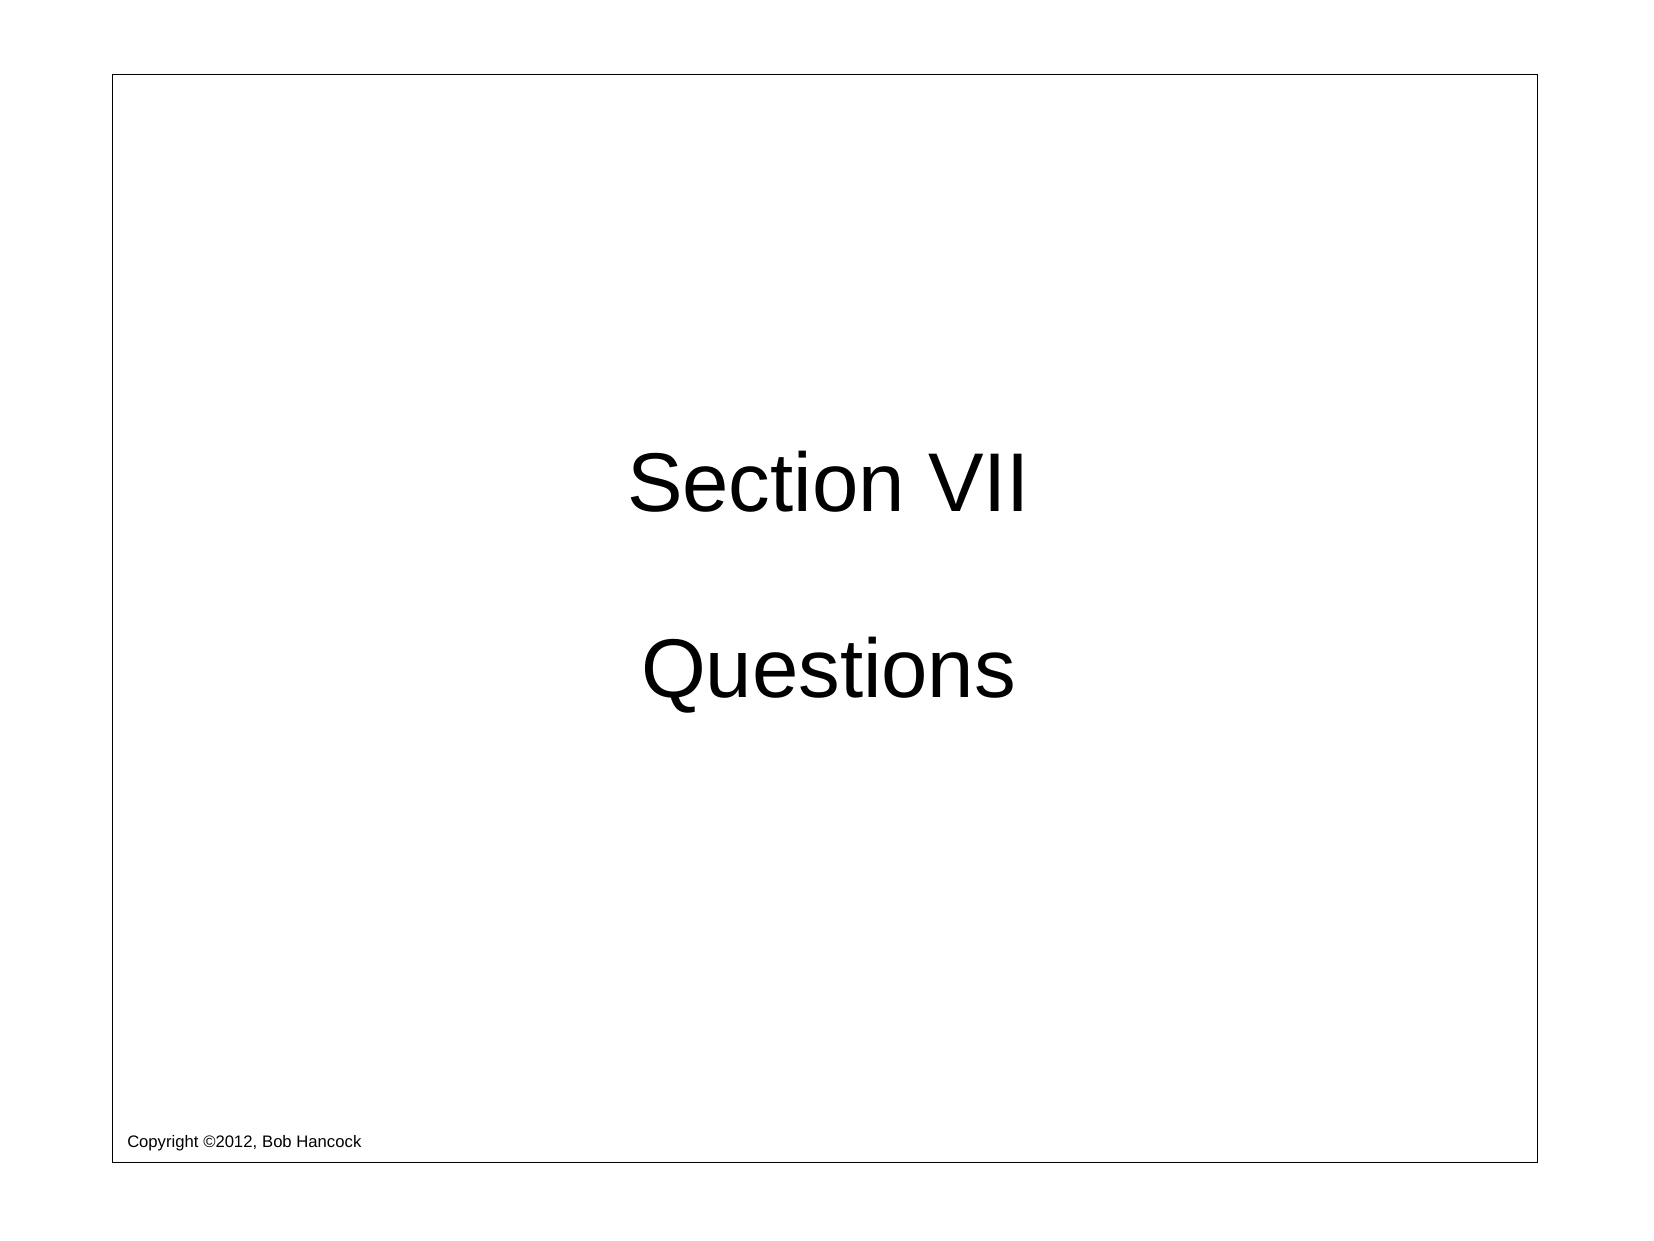

# Section VII Questions
Copyright ©2012, Bob Hancock